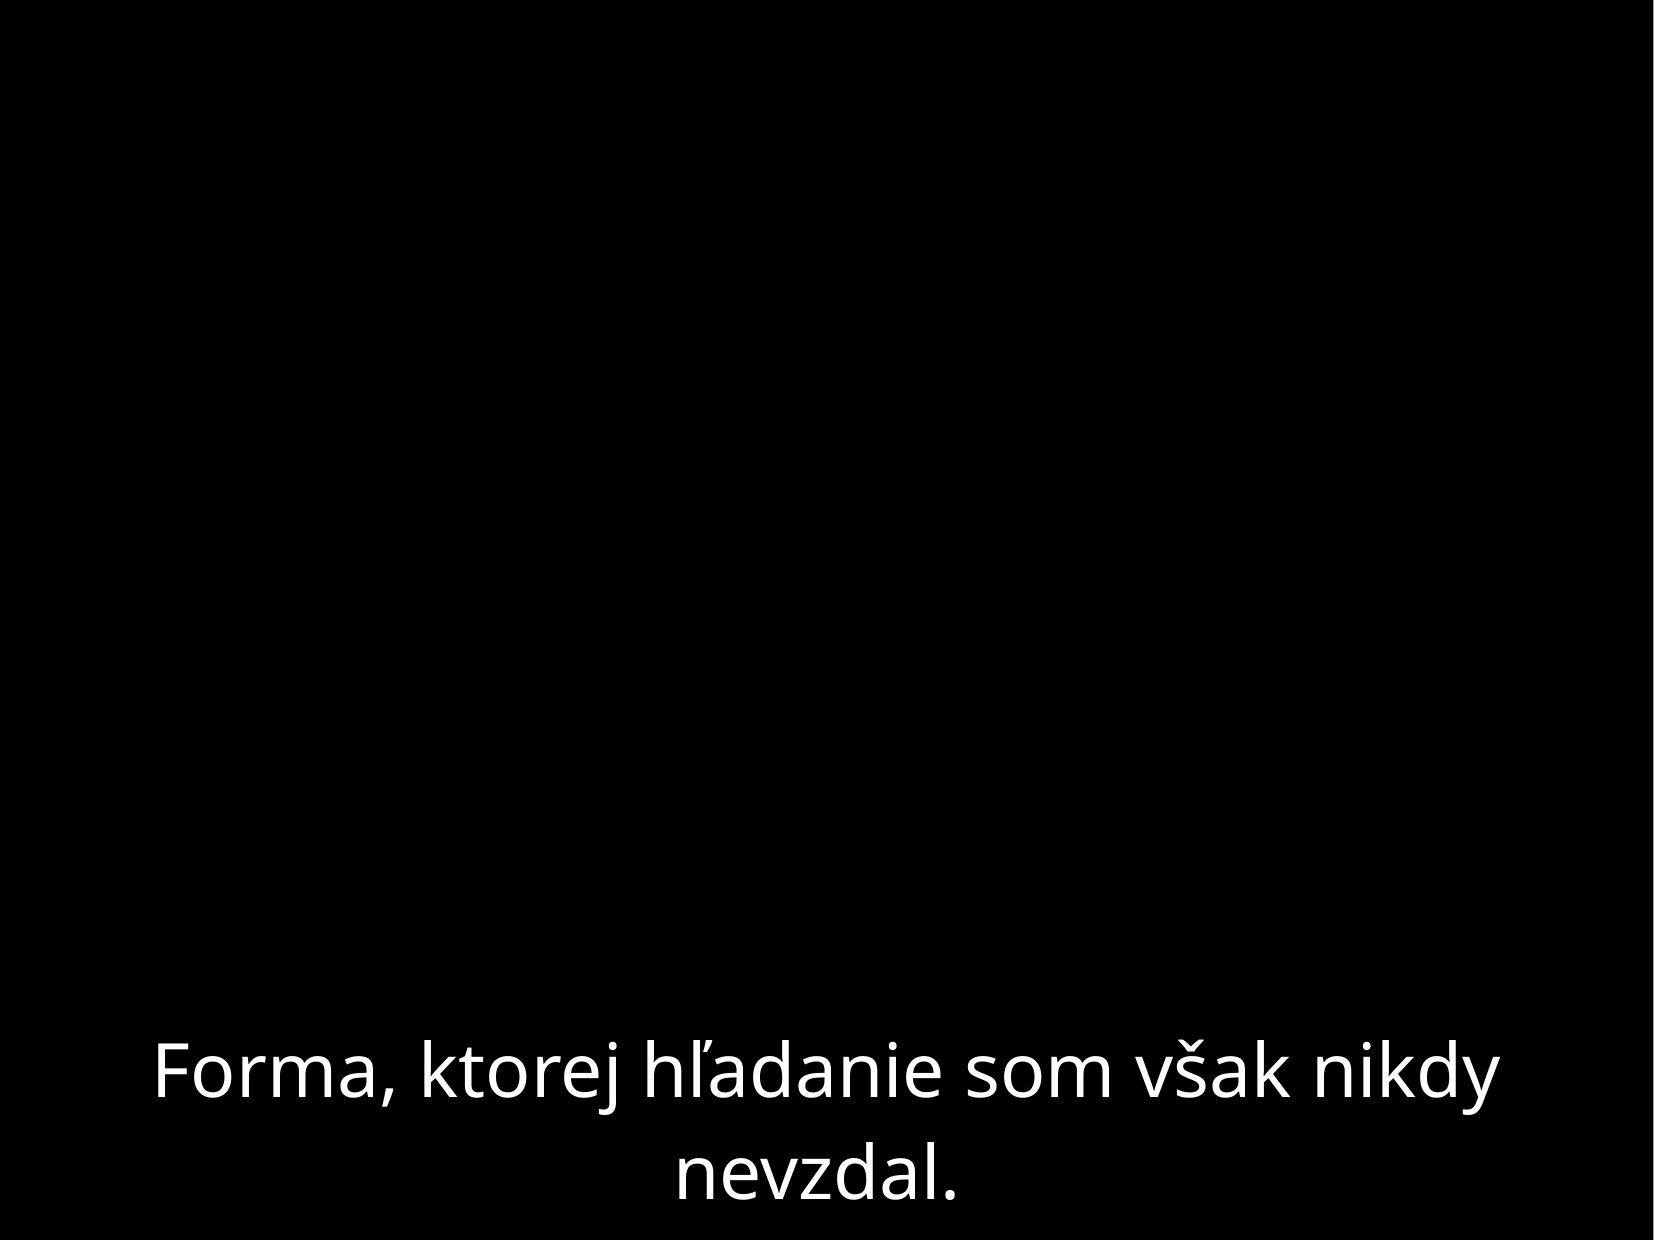

# Forma, ktorej hľadanie som však nikdy nevzdal.